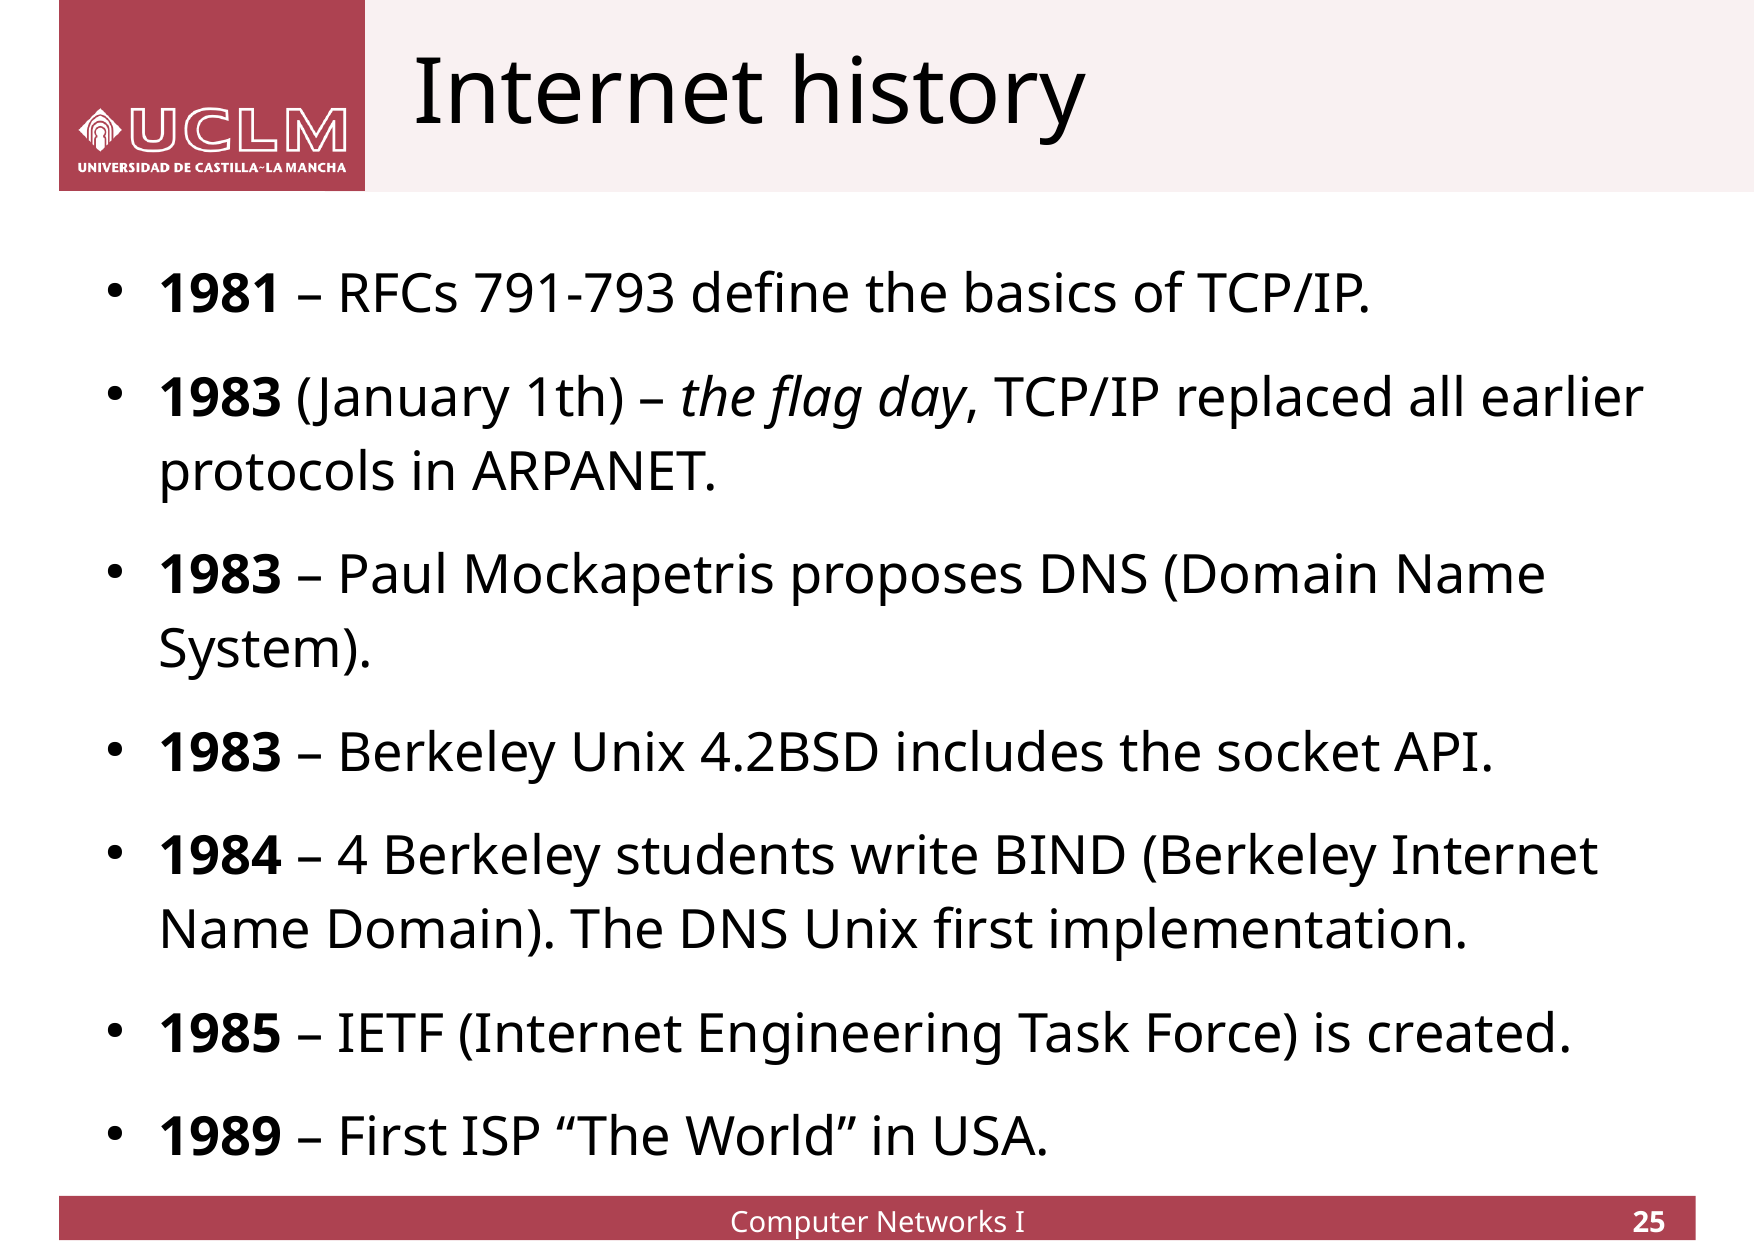

# Internet history
1981 – RFCs 791-793 define the basics of TCP/IP.
1983 (January 1th) – the flag day, TCP/IP replaced all earlier protocols in ARPANET.
1983 – Paul Mockapetris proposes DNS (Domain Name System).
1983 – Berkeley Unix 4.2BSD includes the socket API.
1984 – 4 Berkeley students write BIND (Berkeley Internet Name Domain). The DNS Unix first implementation.
1985 – IETF (Internet Engineering Task Force) is created.
1989 – First ISP “The World” in USA.
Computer Networks I
25